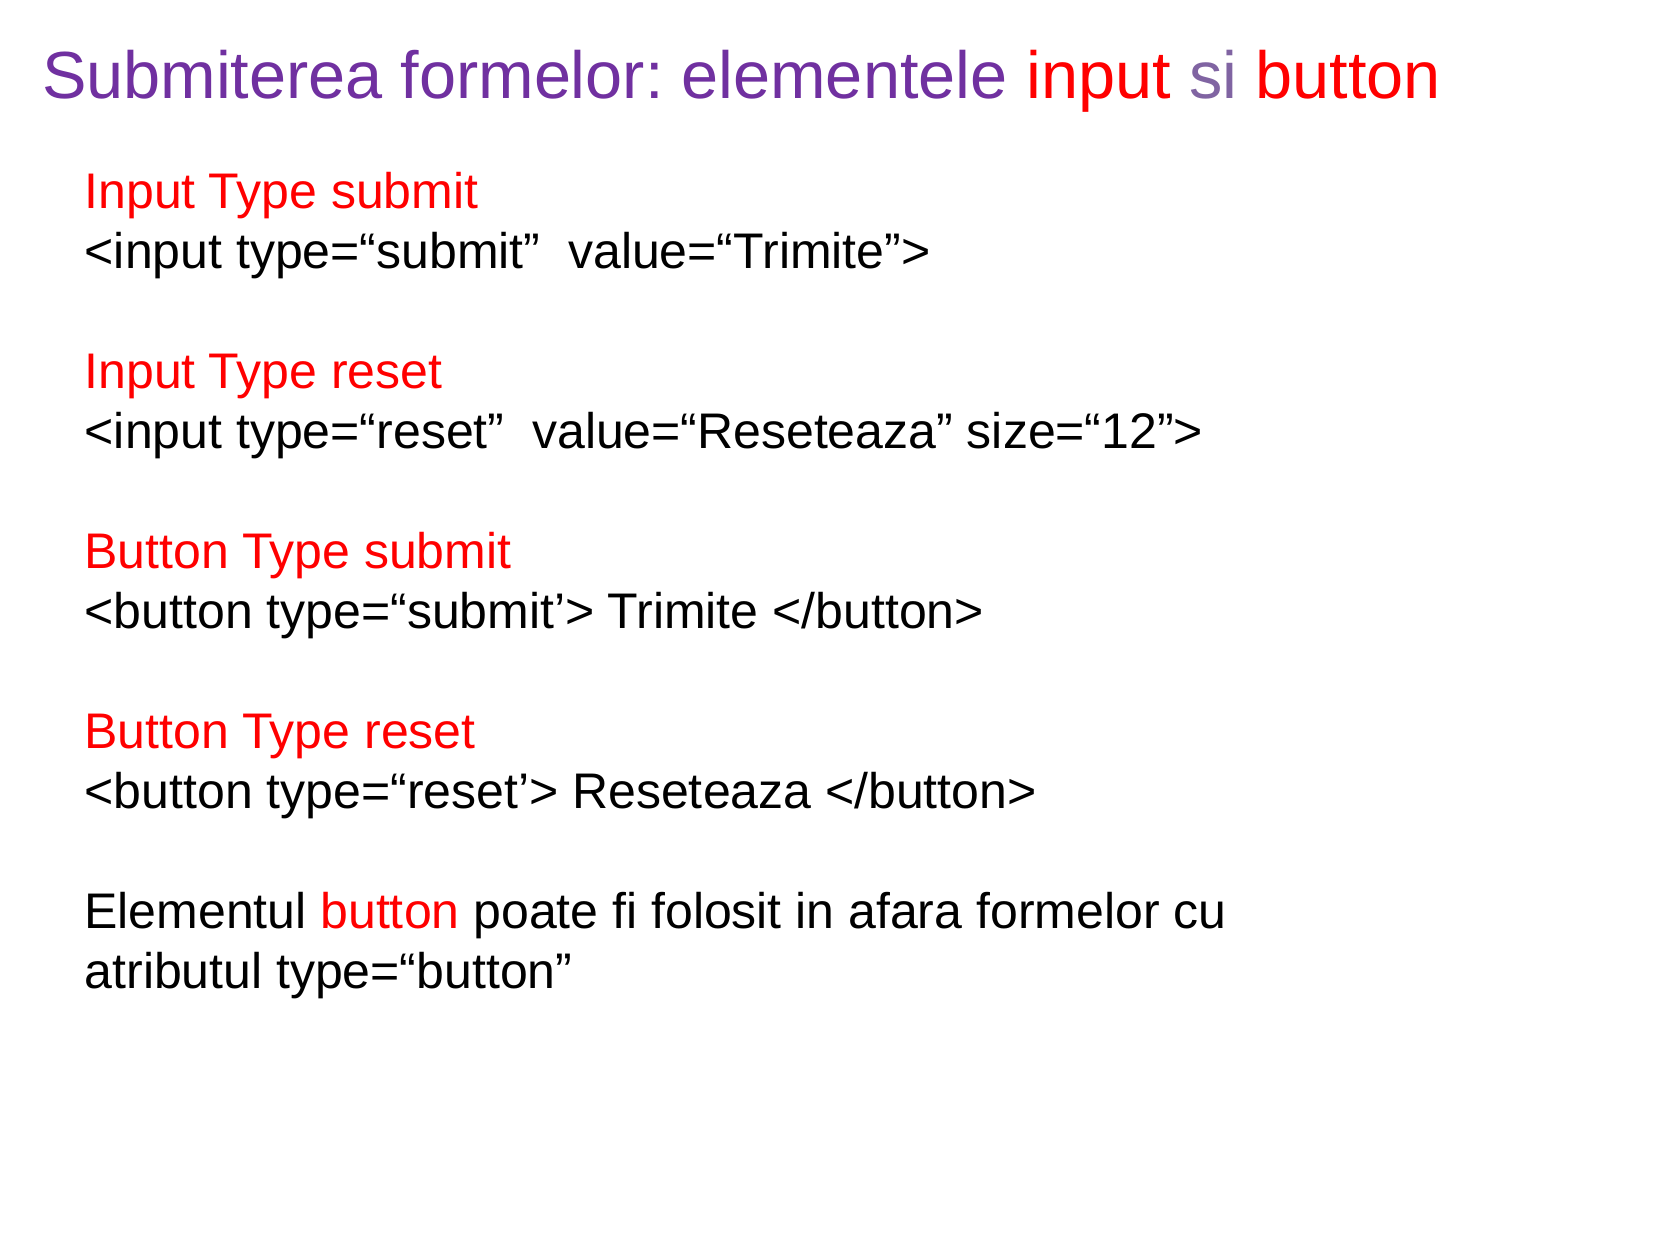

Submiterea formelor: elementele input si button
Input Type submit
<input type=“submit” value=“Trimite”>
Input Type reset
<input type=“reset” value=“Reseteaza” size=“12”>
Button Type submit
<button type=“submit’> Trimite </button>
Button Type reset
<button type=“reset’> Reseteaza </button>
Elementul button poate fi folosit in afara formelor cu
atributul type=“button”